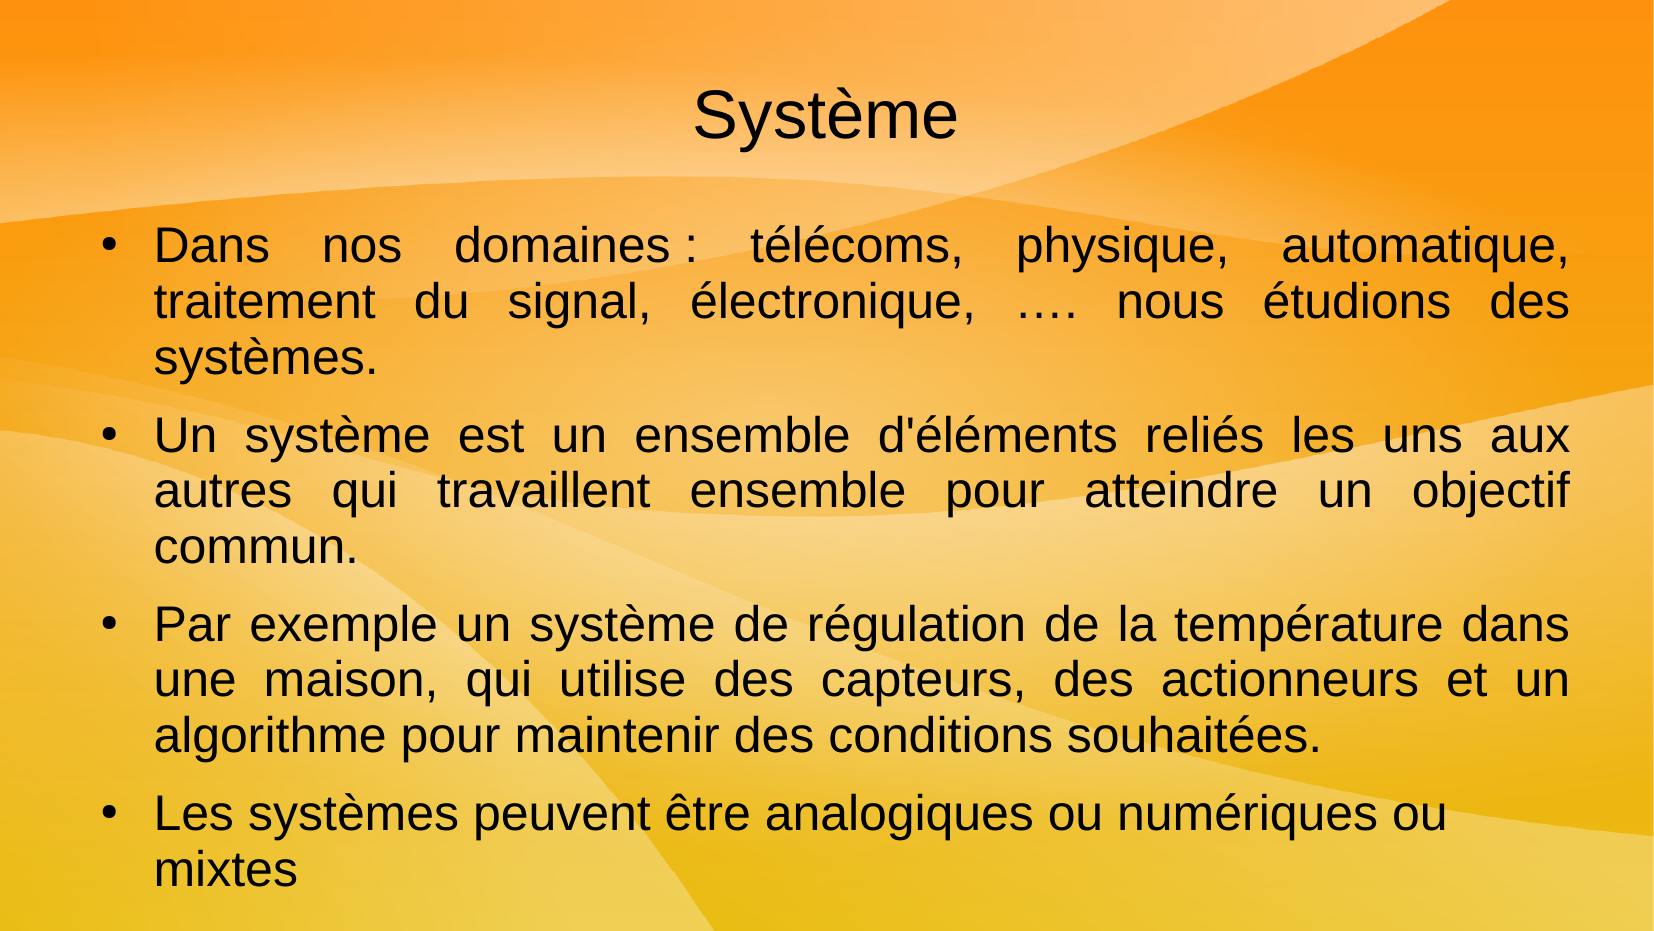

# Système
Dans nos domaines : télécoms, physique, automatique, traitement du signal, électronique, …. nous étudions des systèmes.
Un système est un ensemble d'éléments reliés les uns aux autres qui travaillent ensemble pour atteindre un objectif commun.
Par exemple un système de régulation de la température dans une maison, qui utilise des capteurs, des actionneurs et un algorithme pour maintenir des conditions souhaitées.
Les systèmes peuvent être analogiques ou numériques ou mixtes